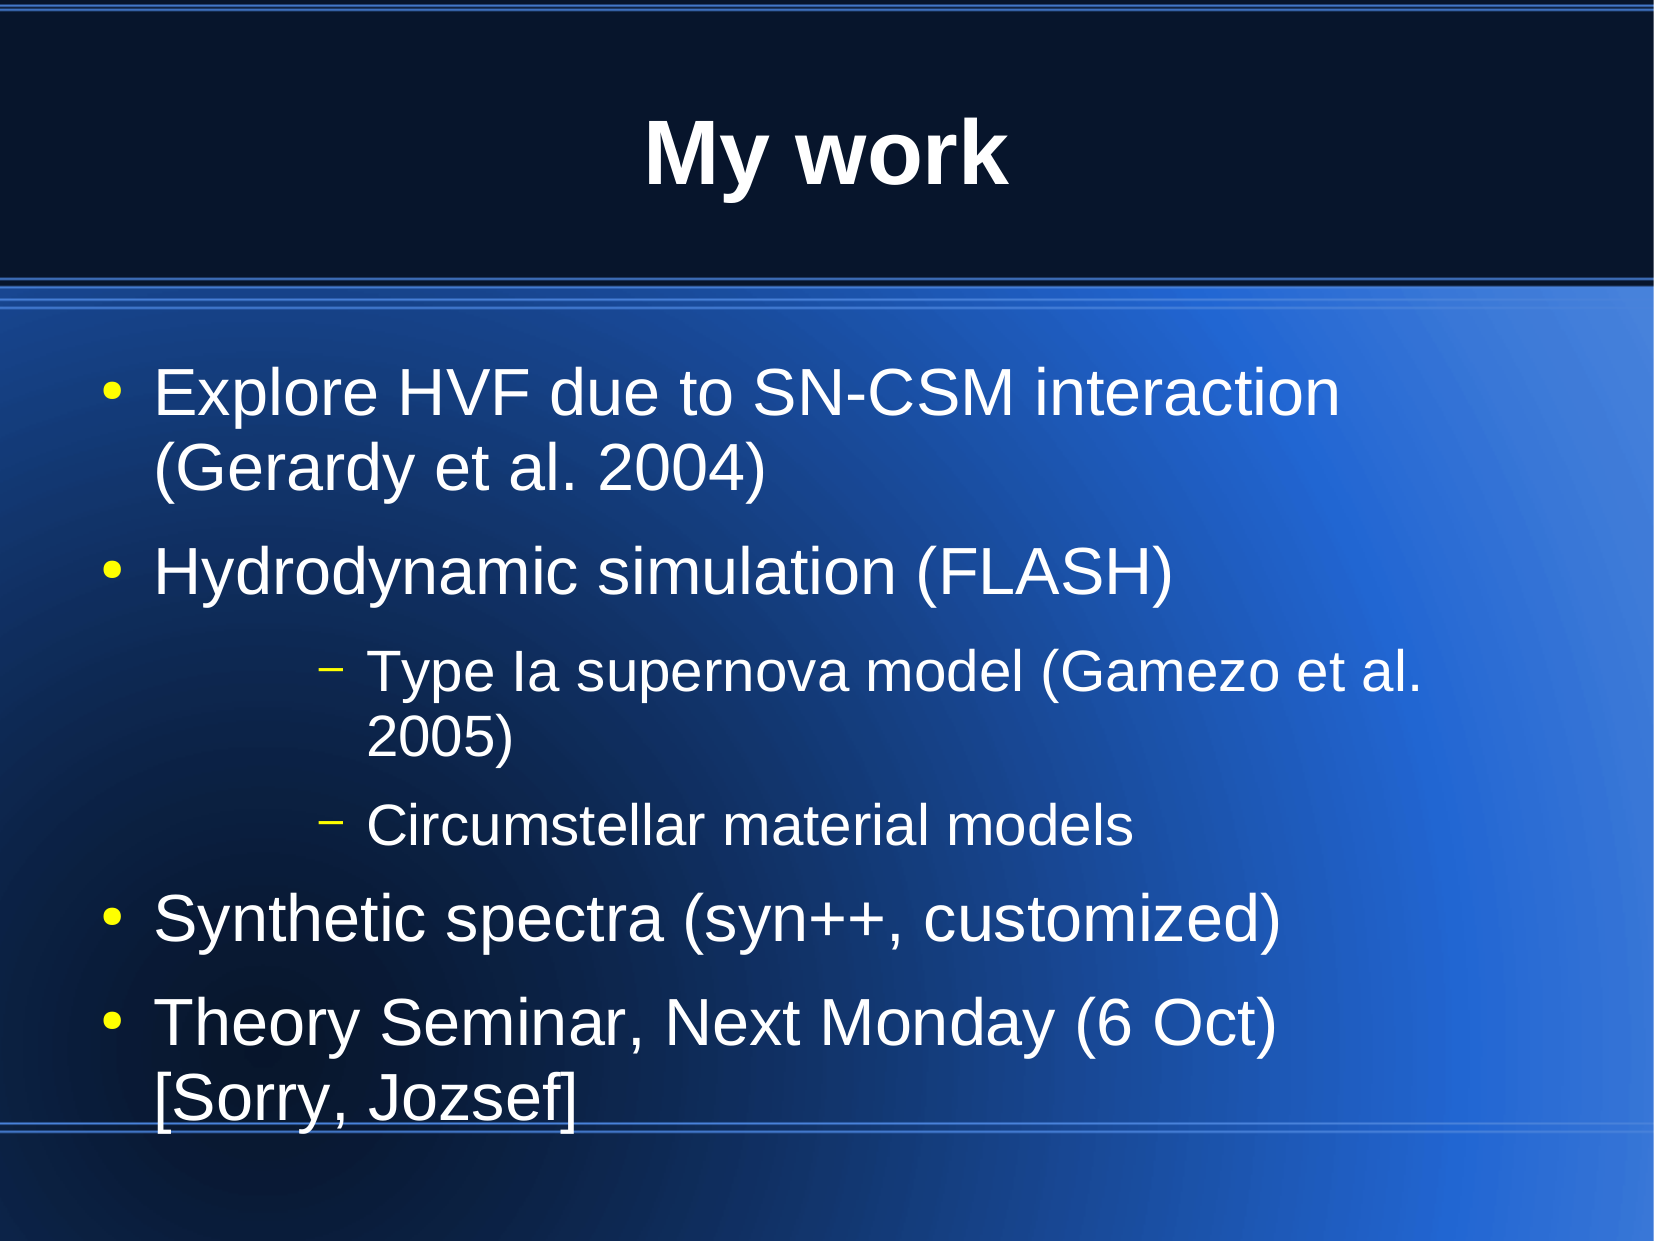

# My work
Explore HVF due to SN-CSM interaction (Gerardy et al. 2004)
Hydrodynamic simulation (FLASH)
Type Ia supernova model (Gamezo et al. 2005)
Circumstellar material models
Synthetic spectra (syn++, customized)
Theory Seminar, Next Monday (6 Oct) [Sorry, Jozsef]